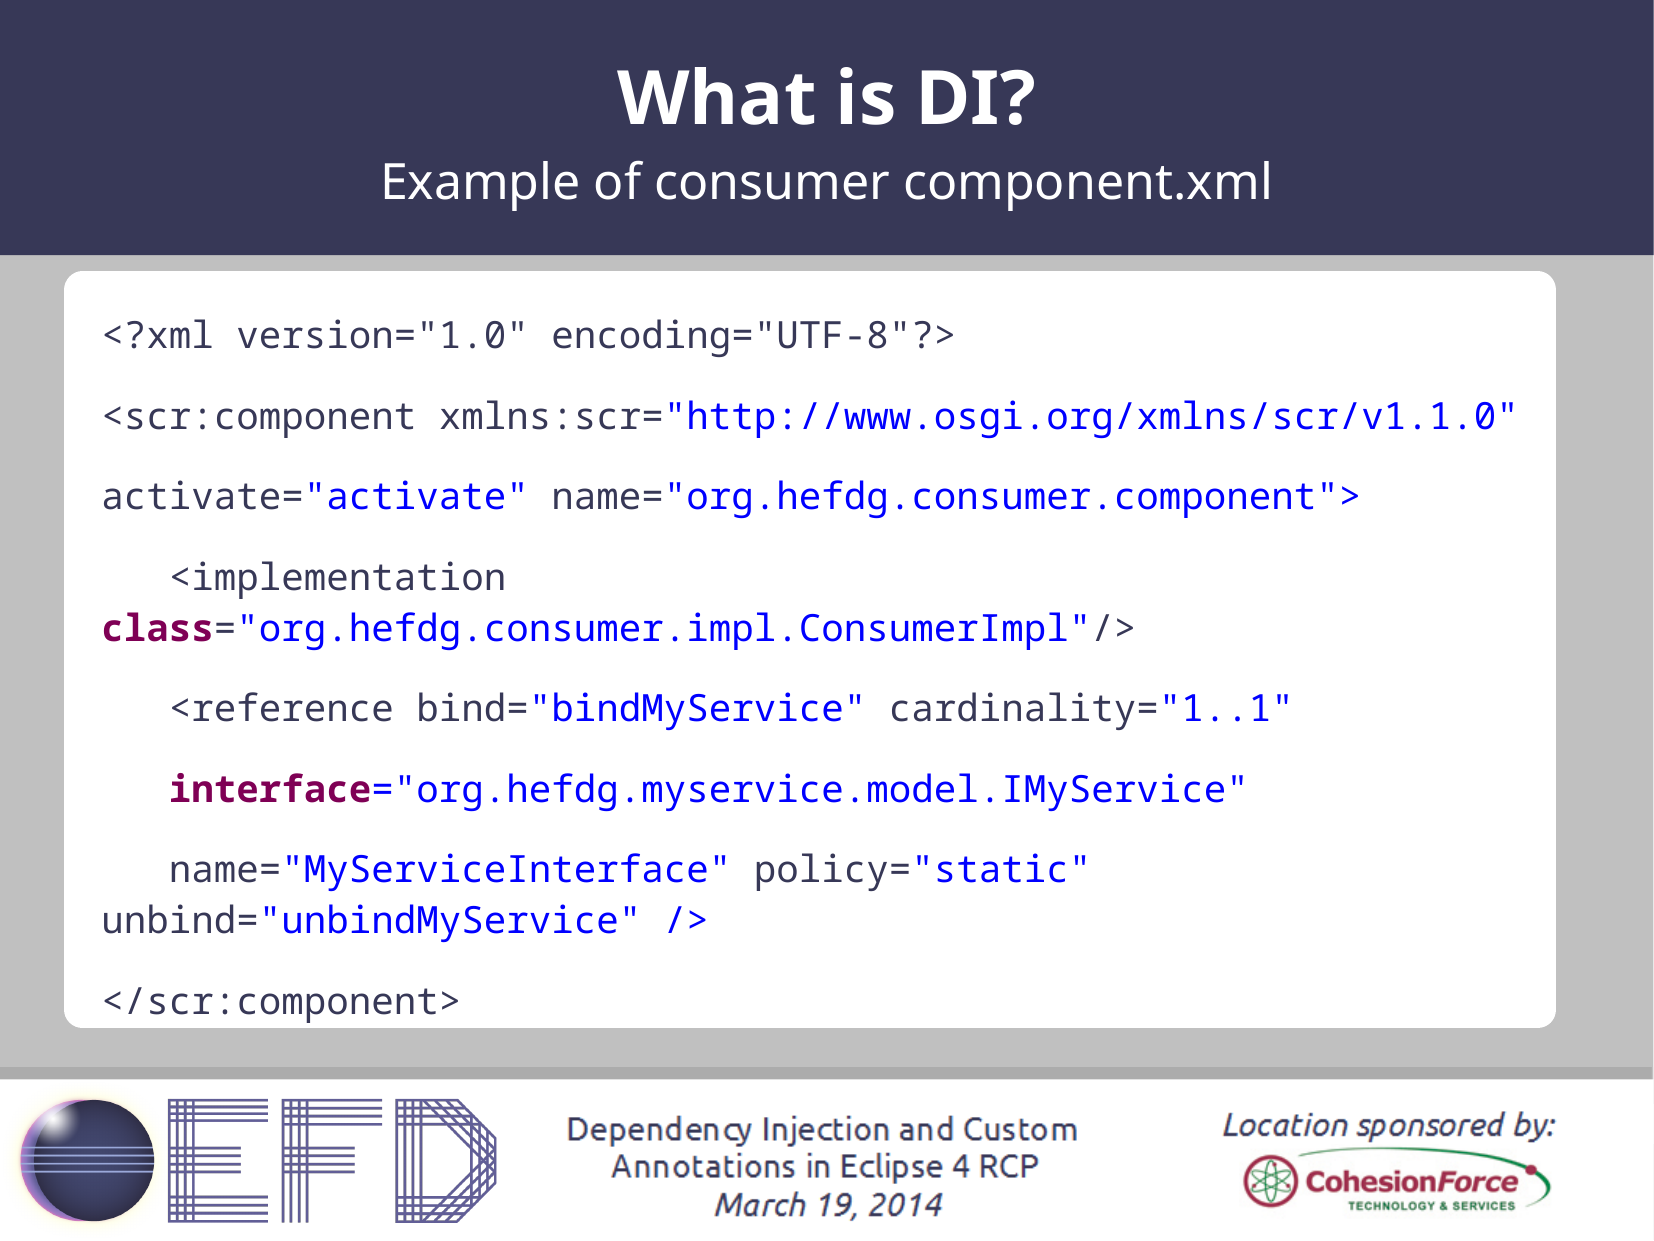

# What is DI? Example of consumer component.xml
<?xml version="1.0" encoding="UTF-8"?>
<scr:component xmlns:scr="http://www.osgi.org/xmlns/scr/v1.1.0"
activate="activate" name="org.hefdg.consumer.component">
 <implementation class="org.hefdg.consumer.impl.ConsumerImpl"/>
 <reference bind="bindMyService" cardinality="1..1"
 interface="org.hefdg.myservice.model.IMyService"
 name="MyServiceInterface" policy="static" unbind="unbindMyService" />
</scr:component>